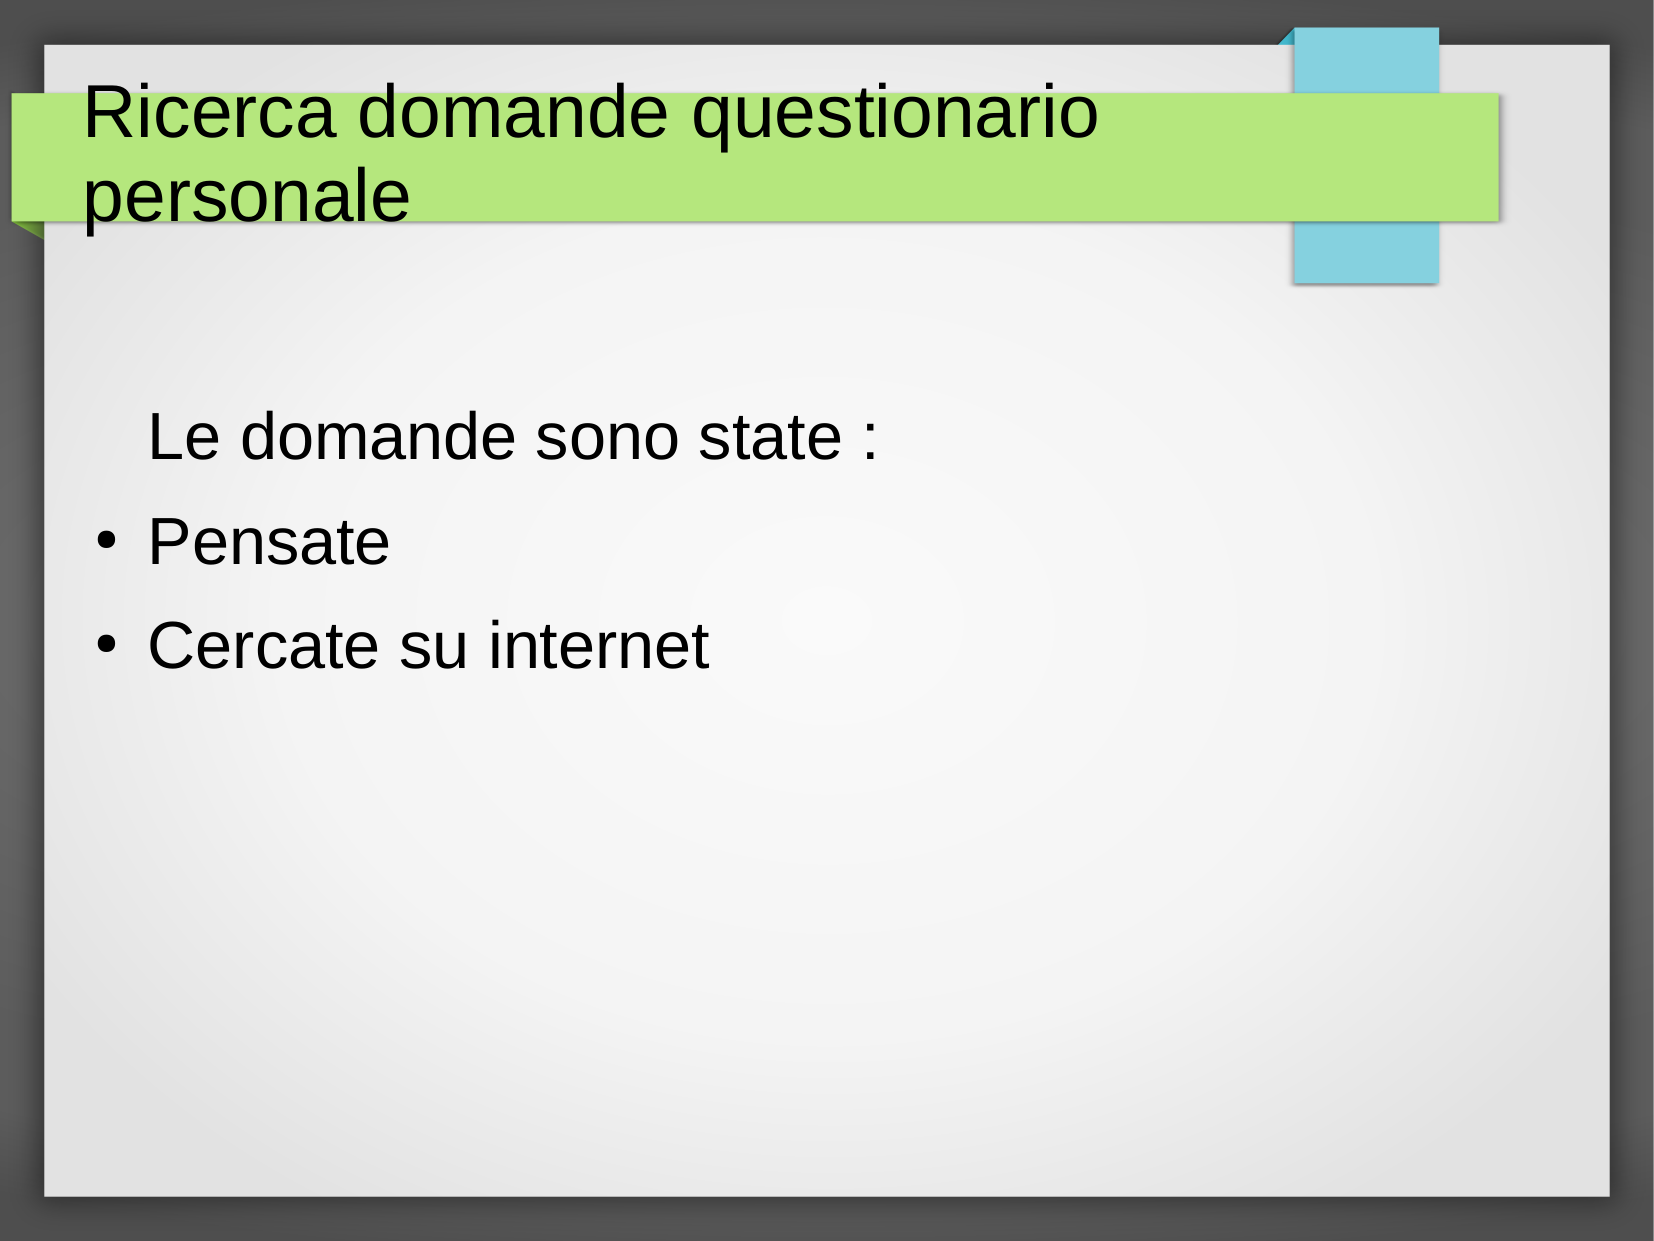

# Ricerca domande questionario personale
Le domande sono state :
Pensate
Cercate su internet